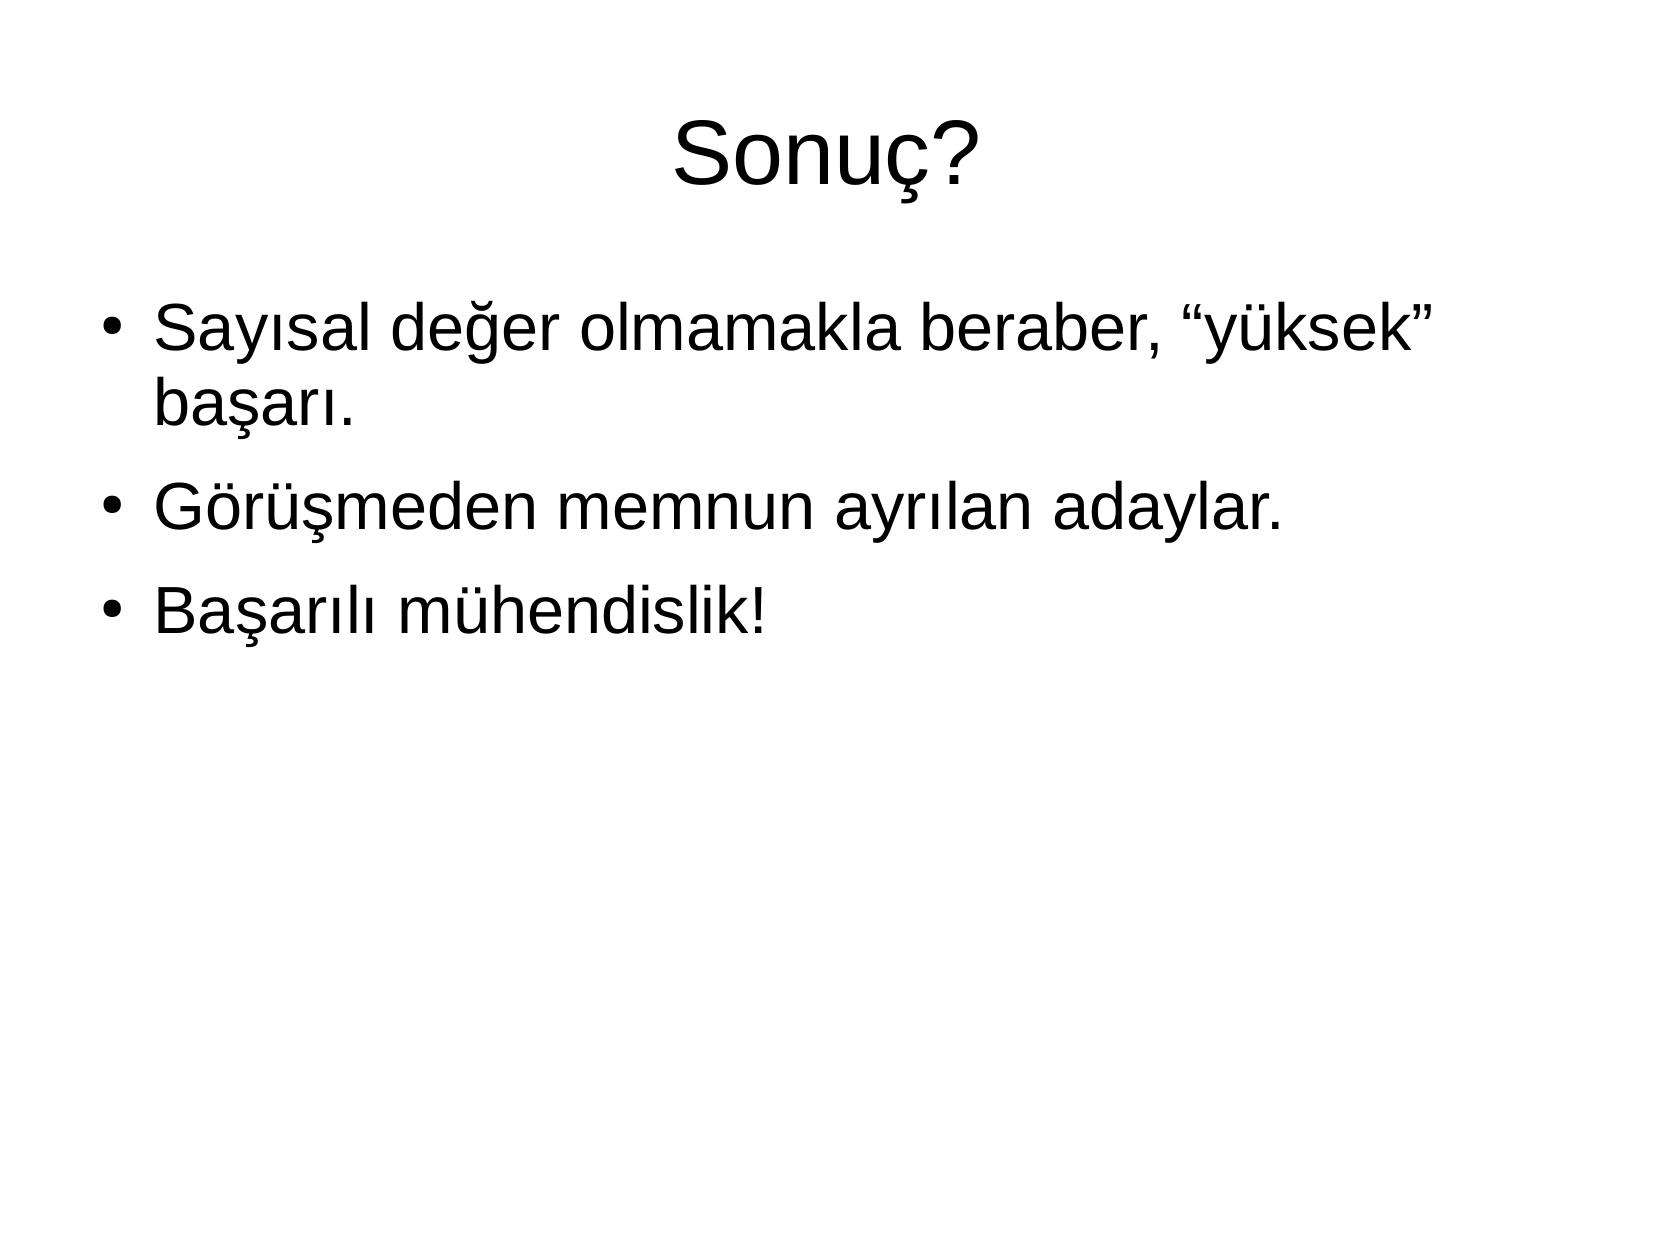

# Sonuç?
Sayısal değer olmamakla beraber, “yüksek” başarı.
Görüşmeden memnun ayrılan adaylar.
Başarılı mühendislik!